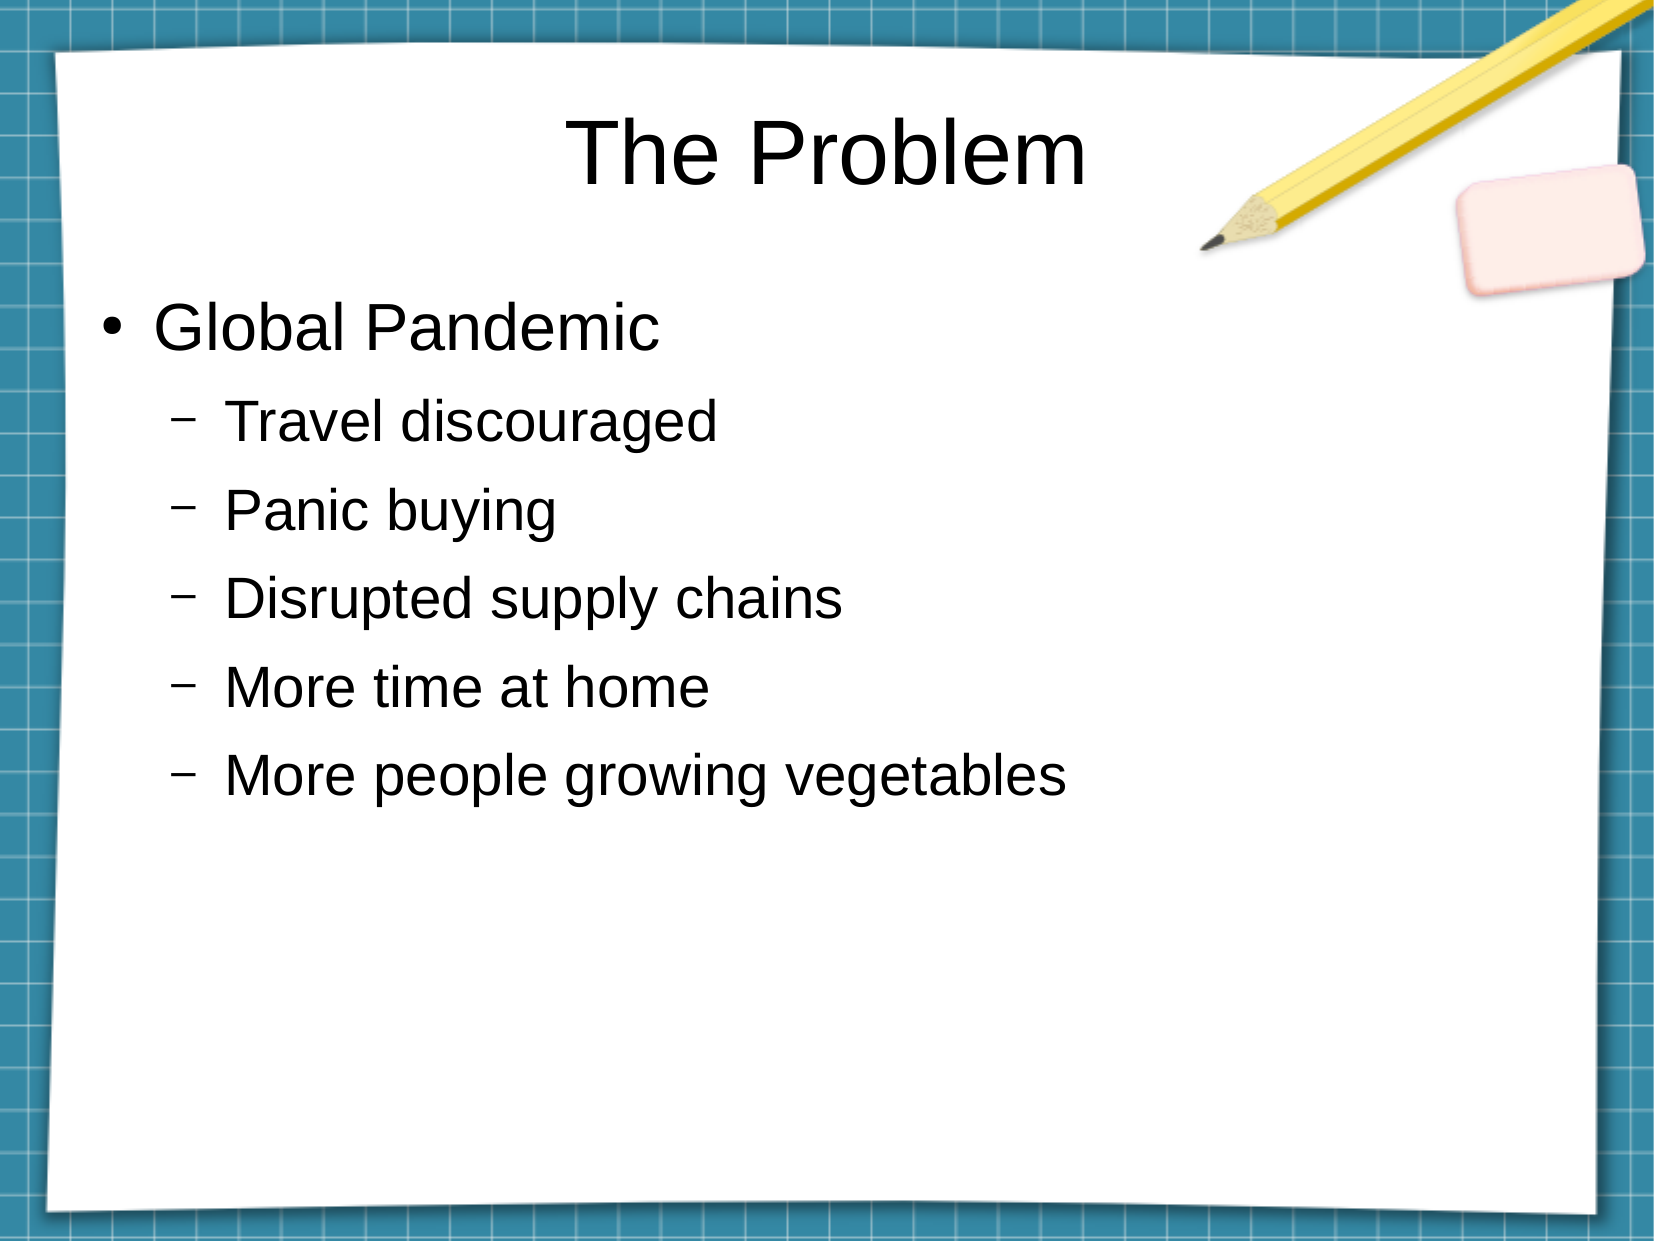

# The Problem
Global Pandemic
Travel discouraged
Panic buying
Disrupted supply chains
More time at home
More people growing vegetables